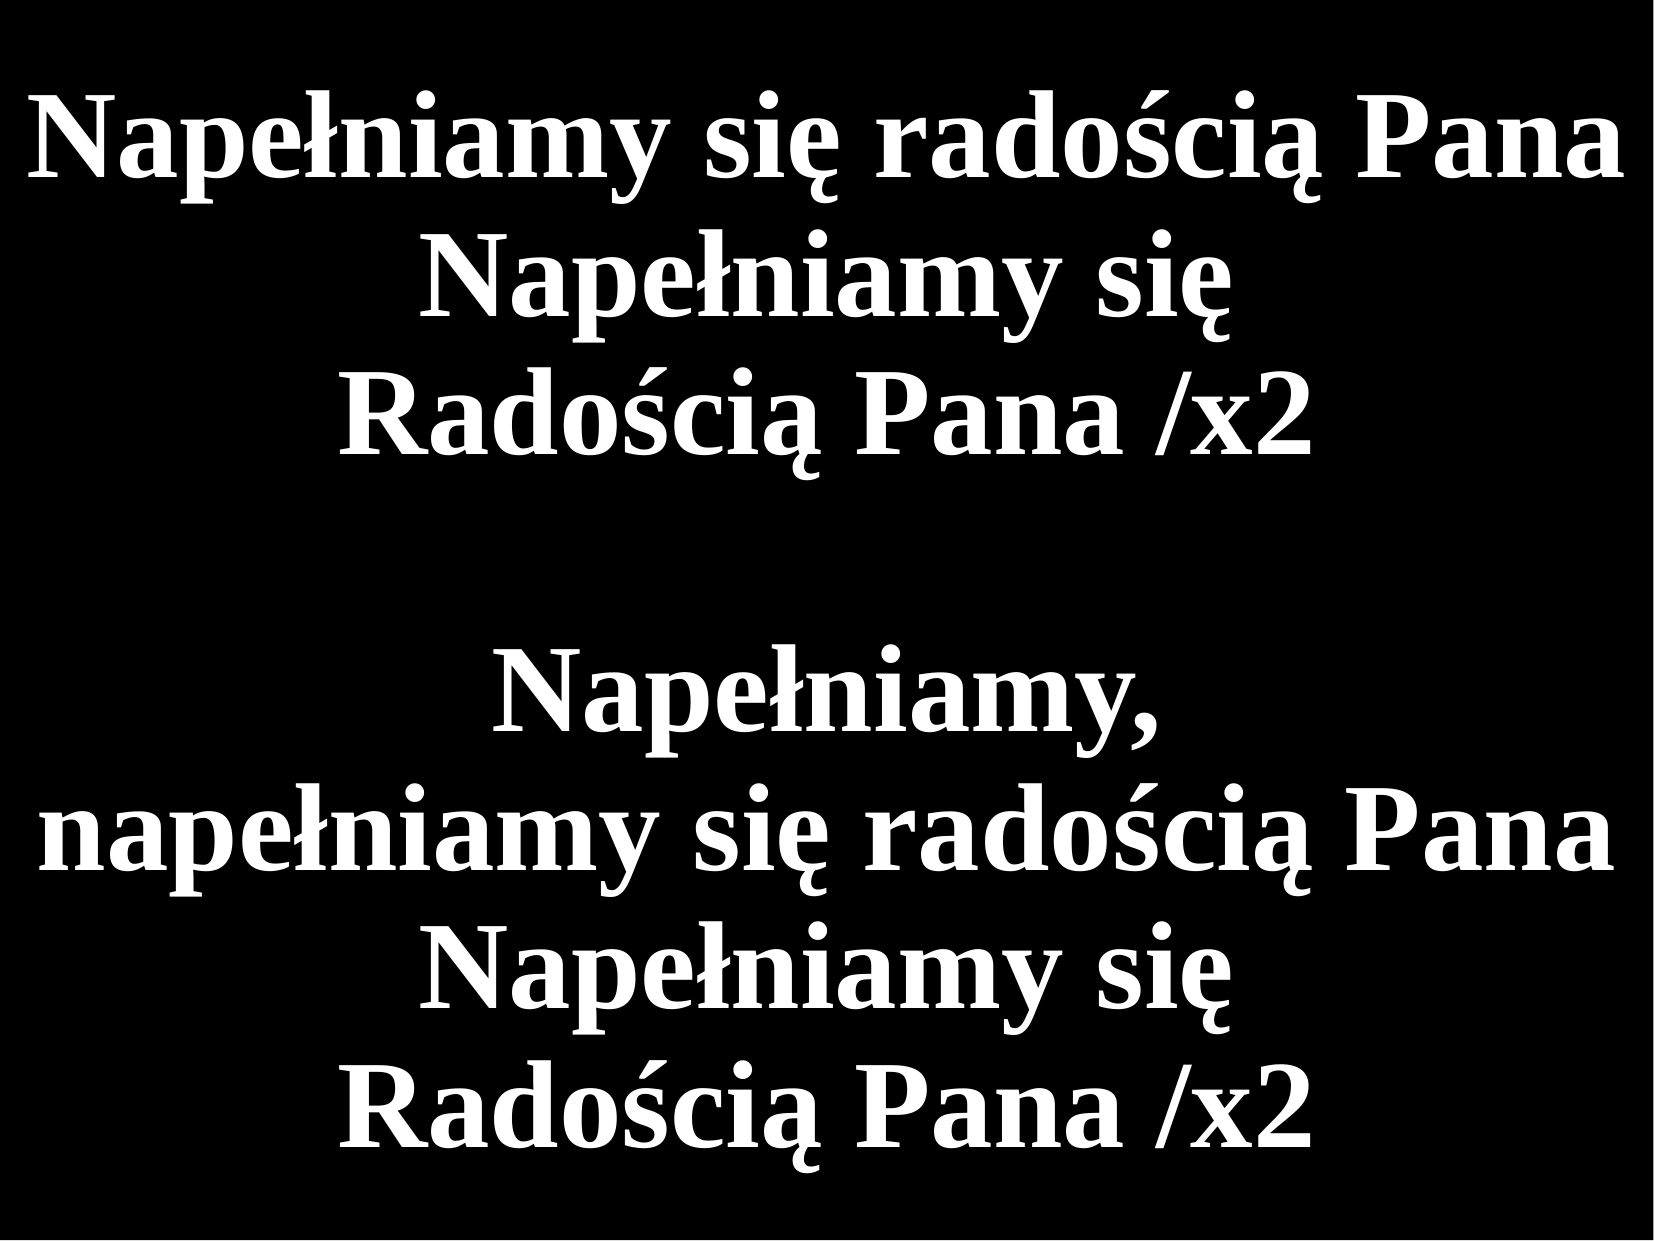

# Napełniamy się radością Pana Napełniamy się Radością Pana /x2 Napełniamy, napełniamy się radością Pana Napełniamy się Radością Pana /x2